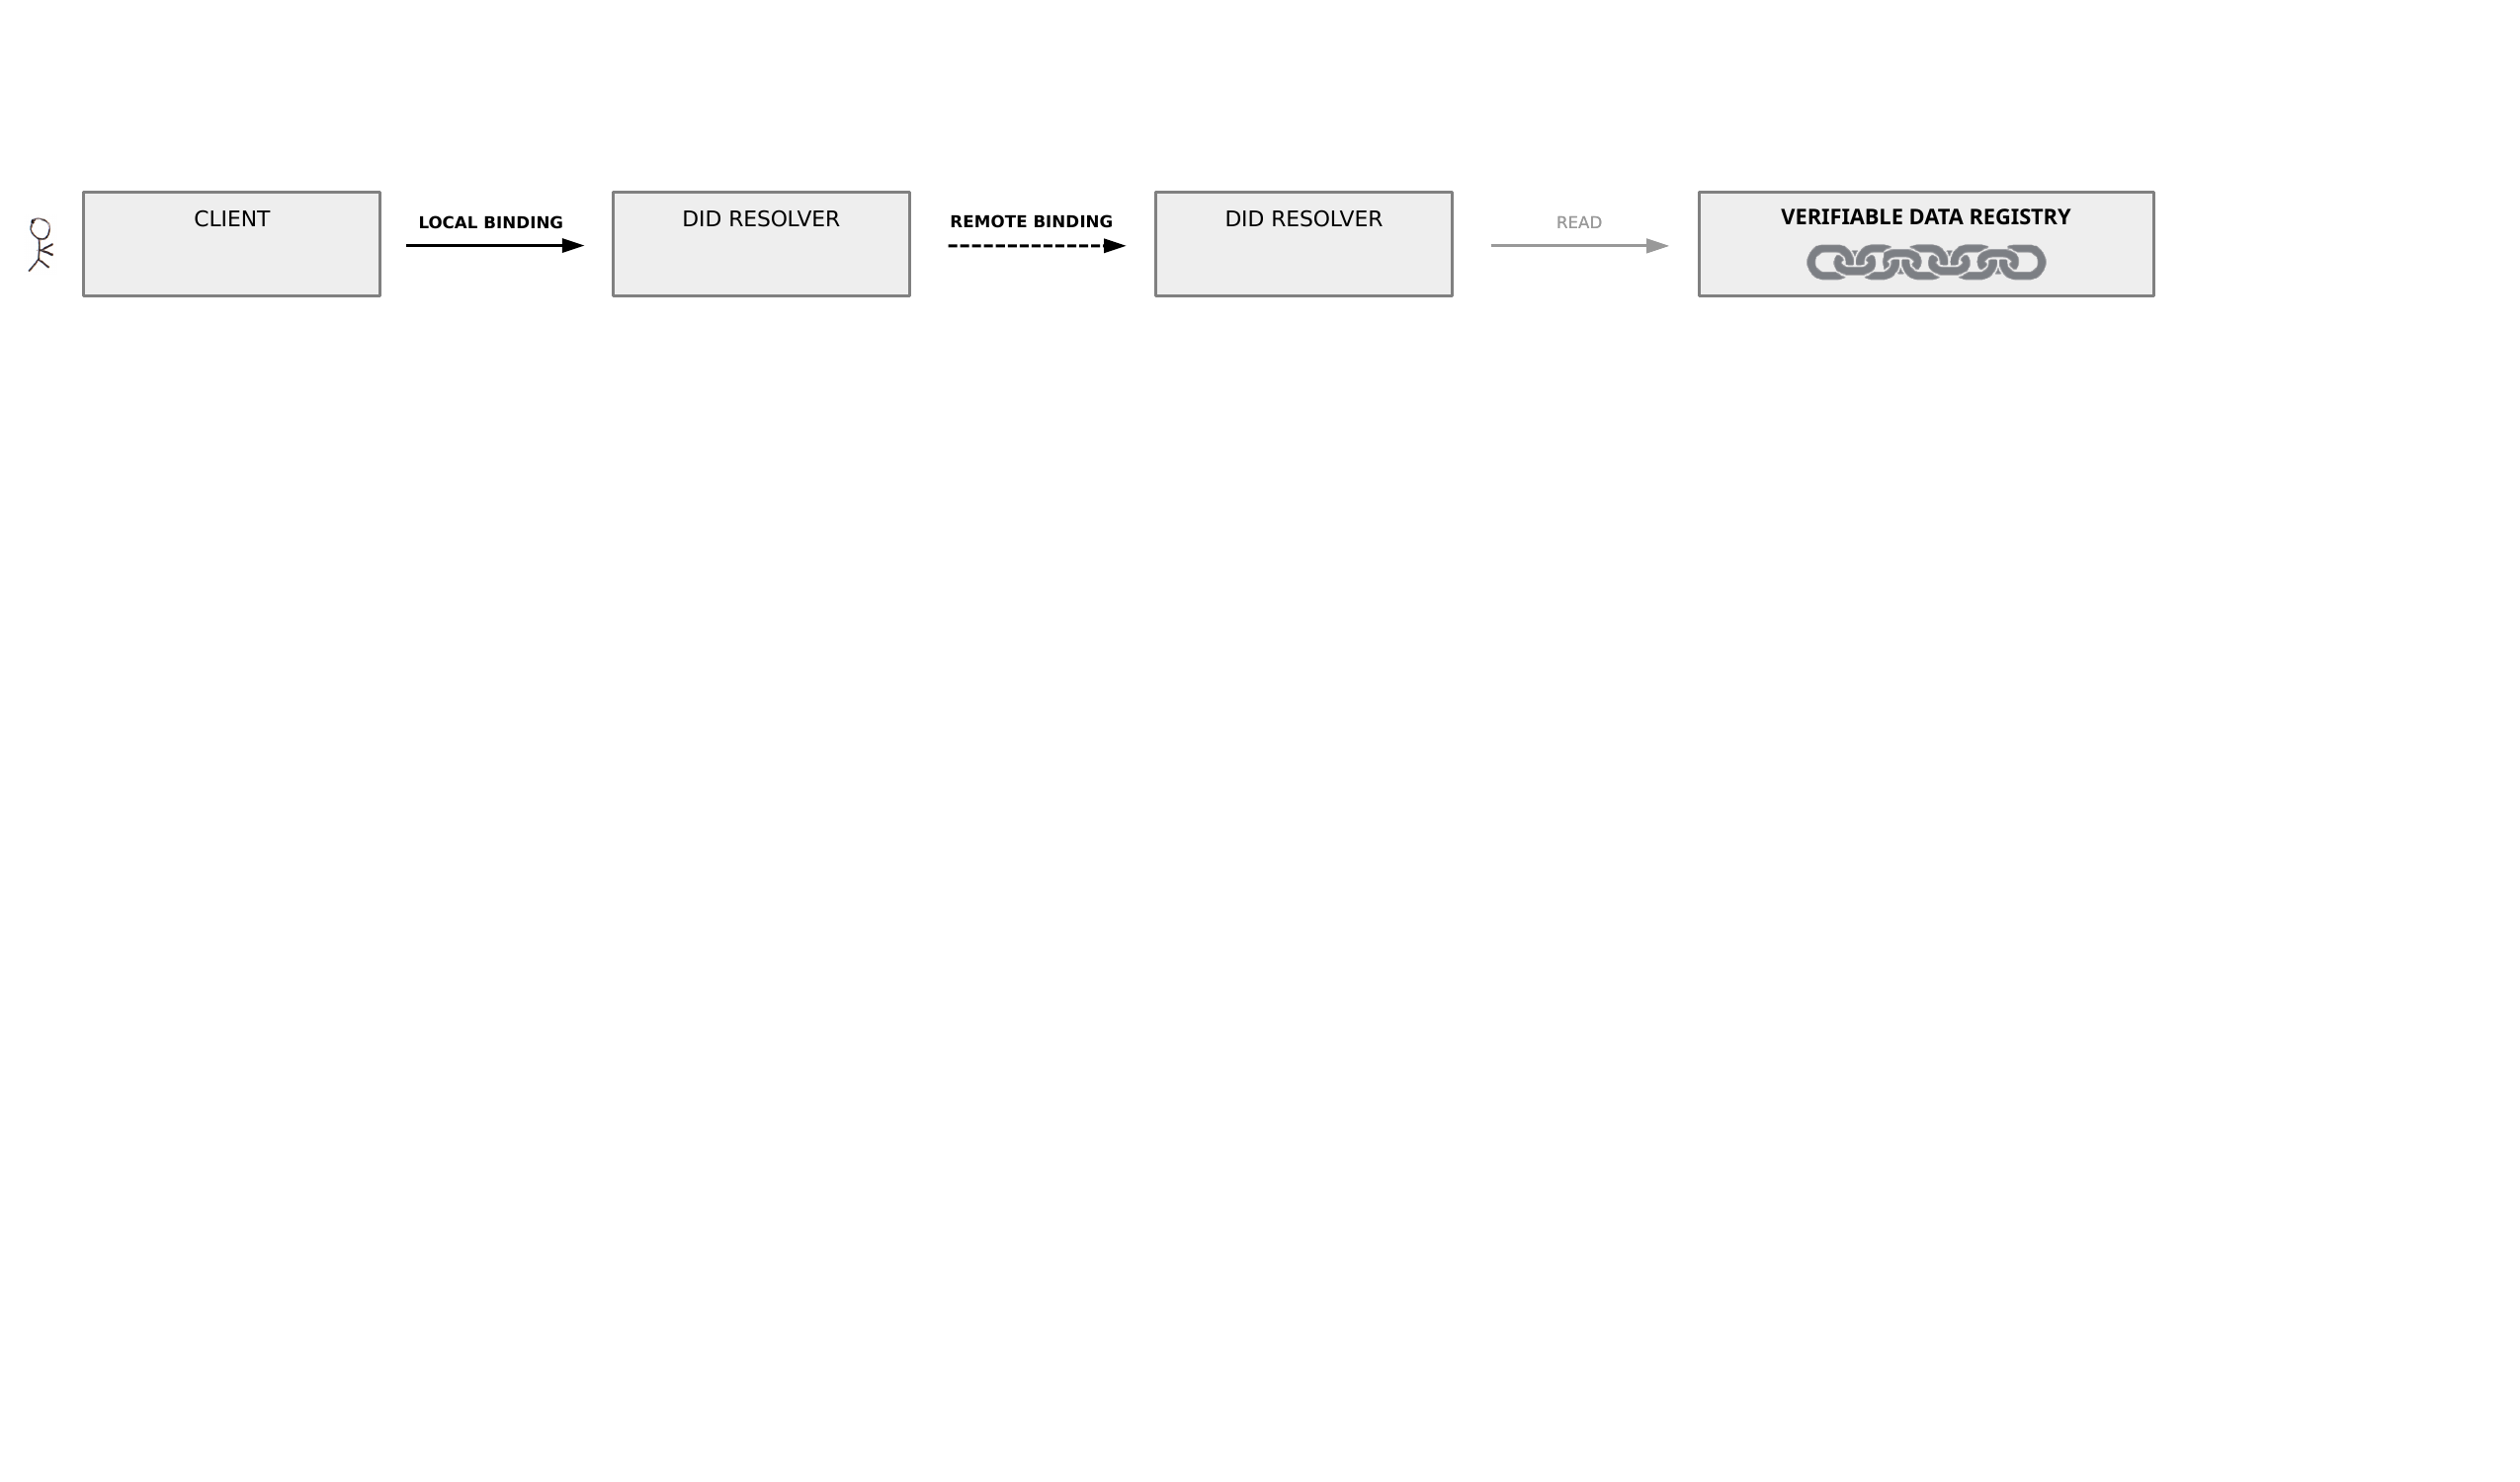

CLIENT
DID RESOLVER
DID RESOLVER
VERIFIABLE DATA REGISTRY
REMOTE BINDING
READ
READ
LOCAL BINDING